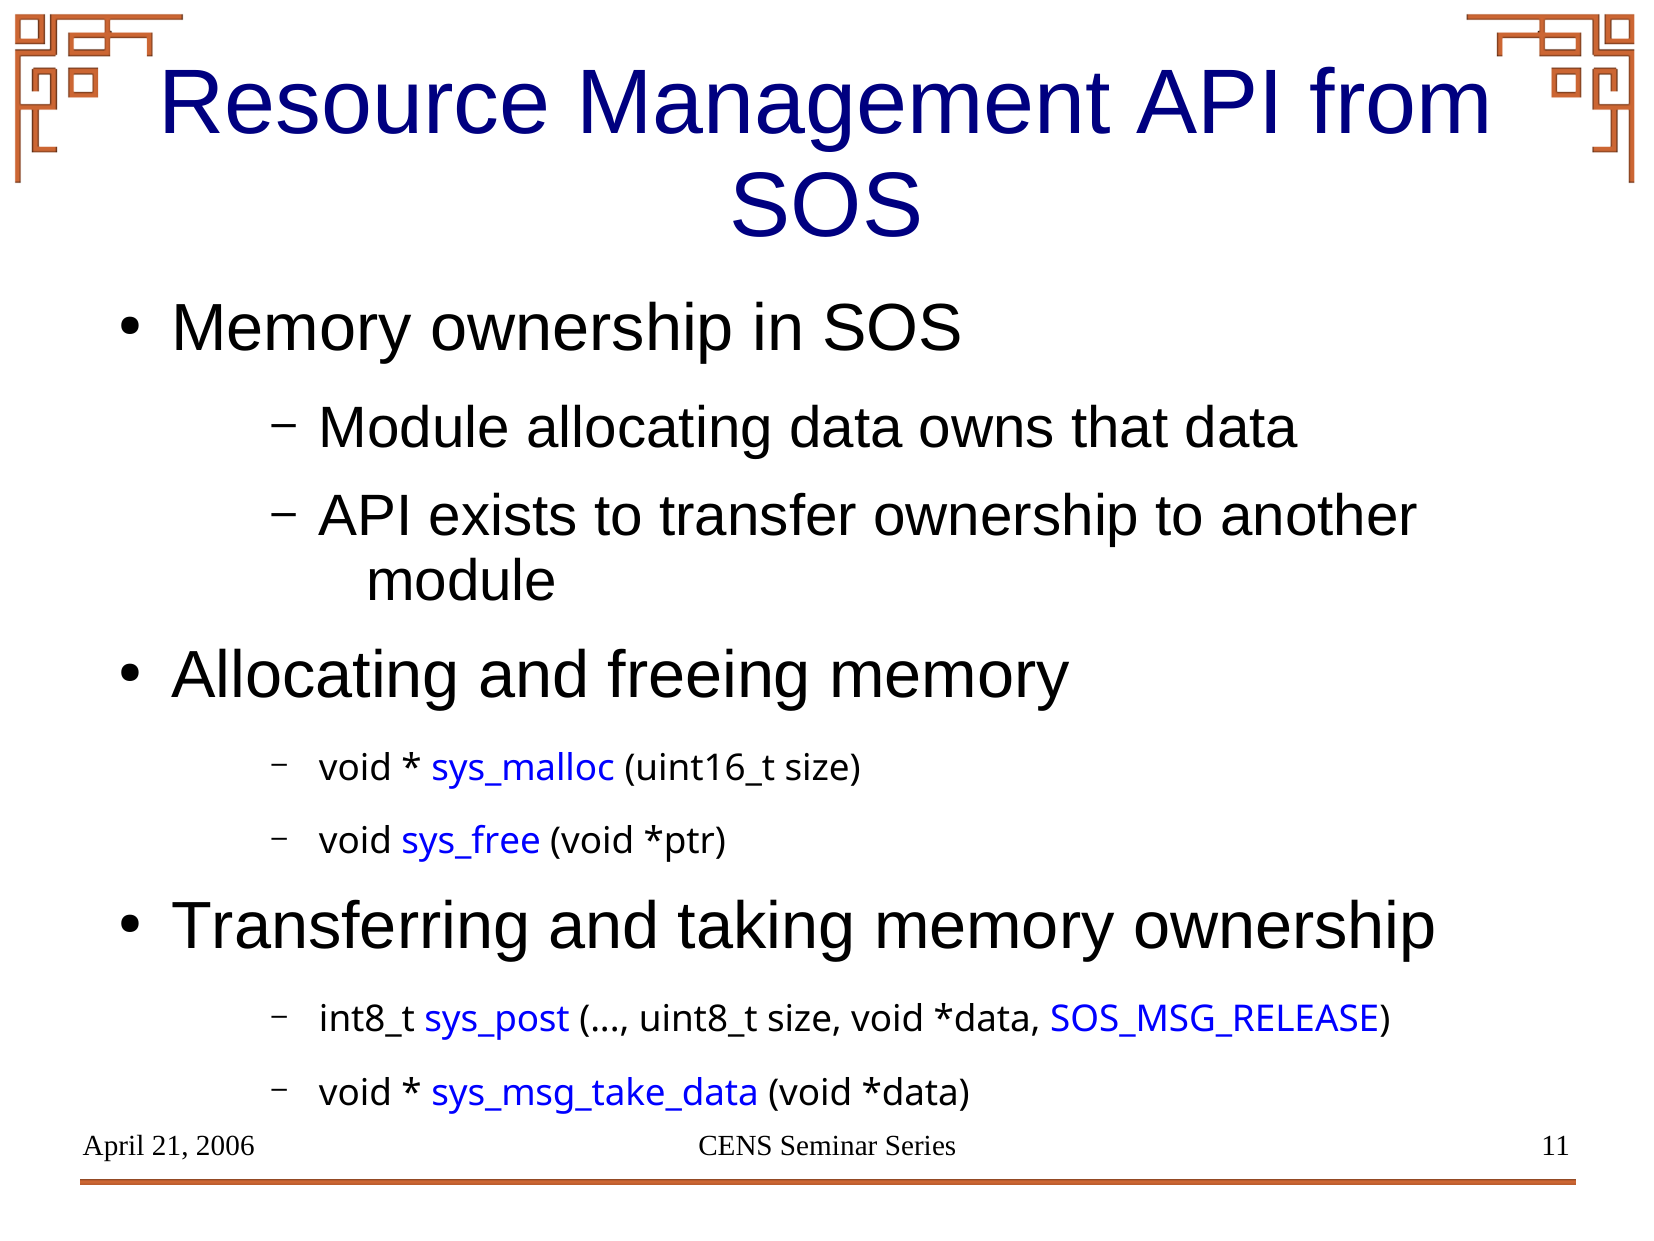

# Resource Management API from SOS
Memory ownership in SOS
Module allocating data owns that data
API exists to transfer ownership to another module
Allocating and freeing memory
void * sys_malloc (uint16_t size)
void sys_free (void *ptr)
Transferring and taking memory ownership
int8_t sys_post (..., uint8_t size, void *data, SOS_MSG_RELEASE)
void * sys_msg_take_data (void *data)
April 21, 2006
CENS Seminar Series
11